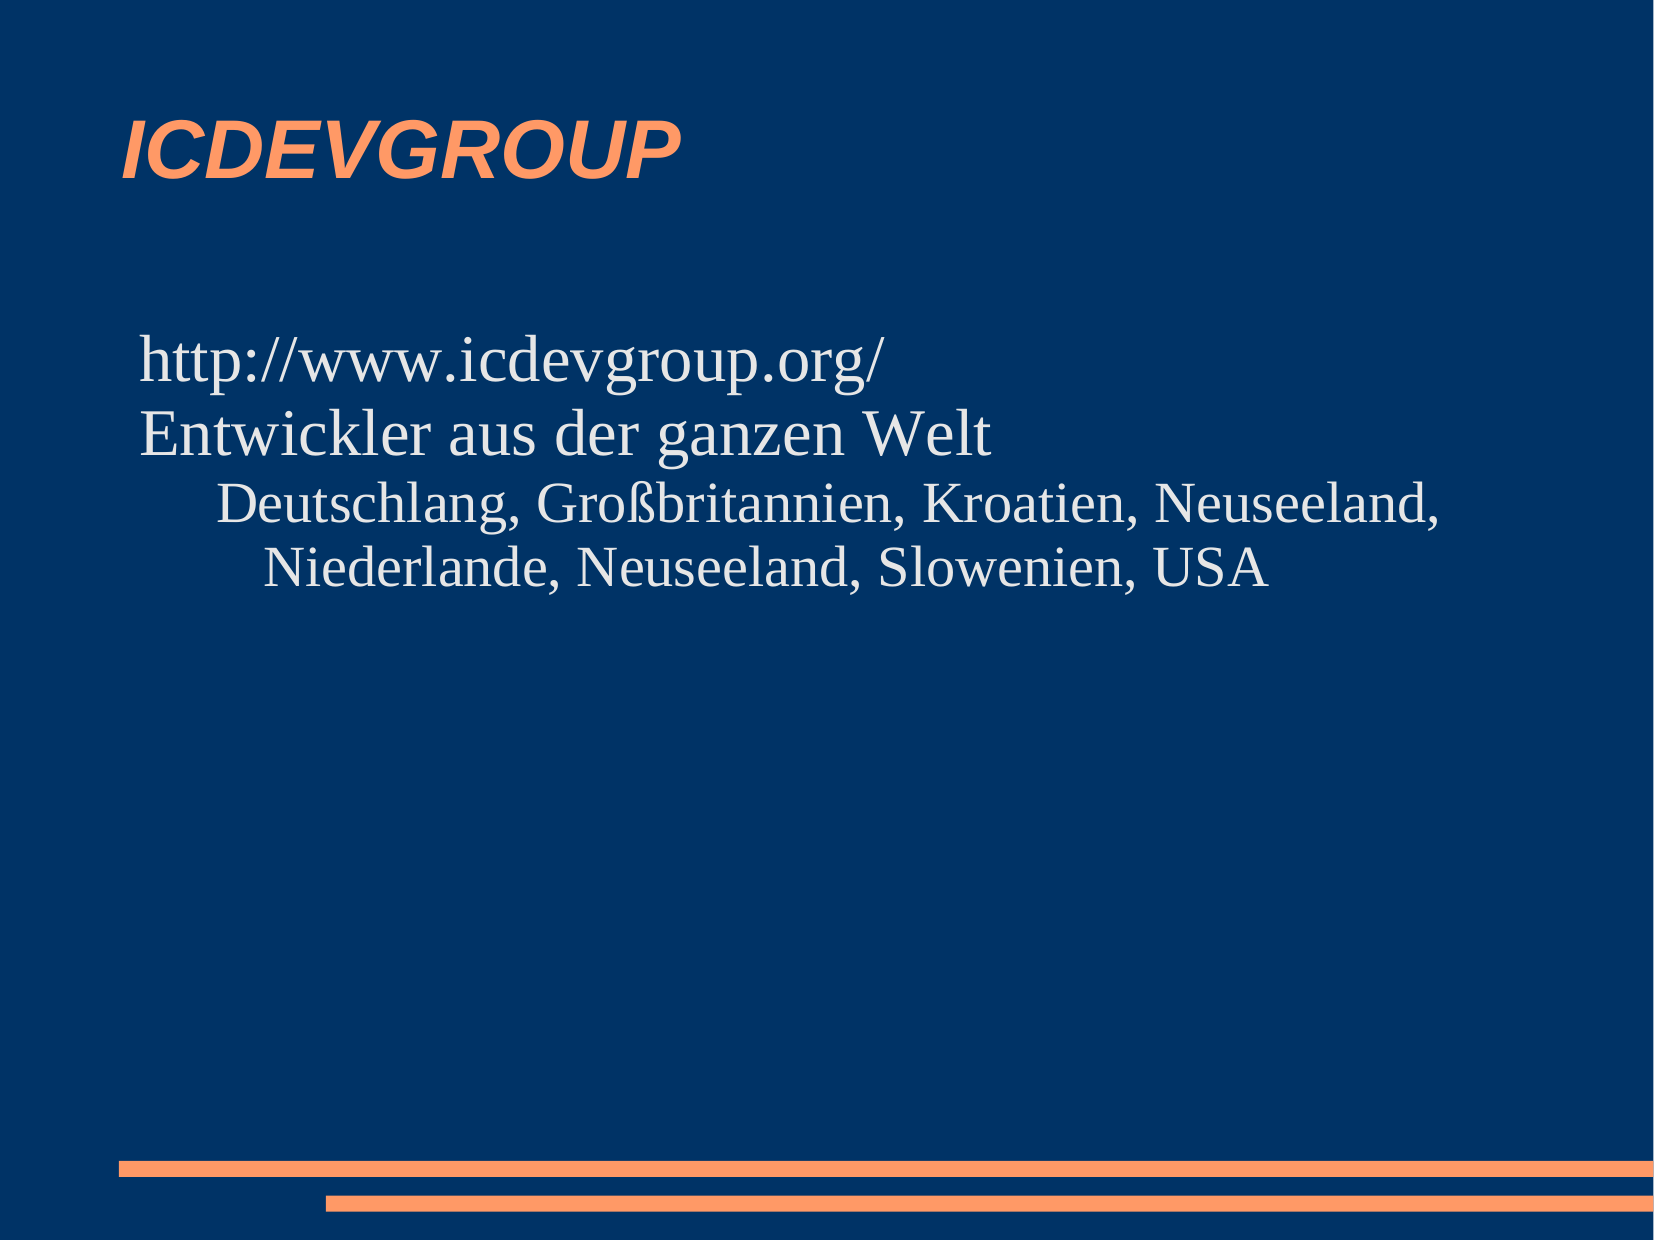

# ICDEVGROUP
http://www.icdevgroup.org/
Entwickler aus der ganzen Welt
Deutschlang, Großbritannien, Kroatien, Neuseeland, Niederlande, Neuseeland, Slowenien, USA